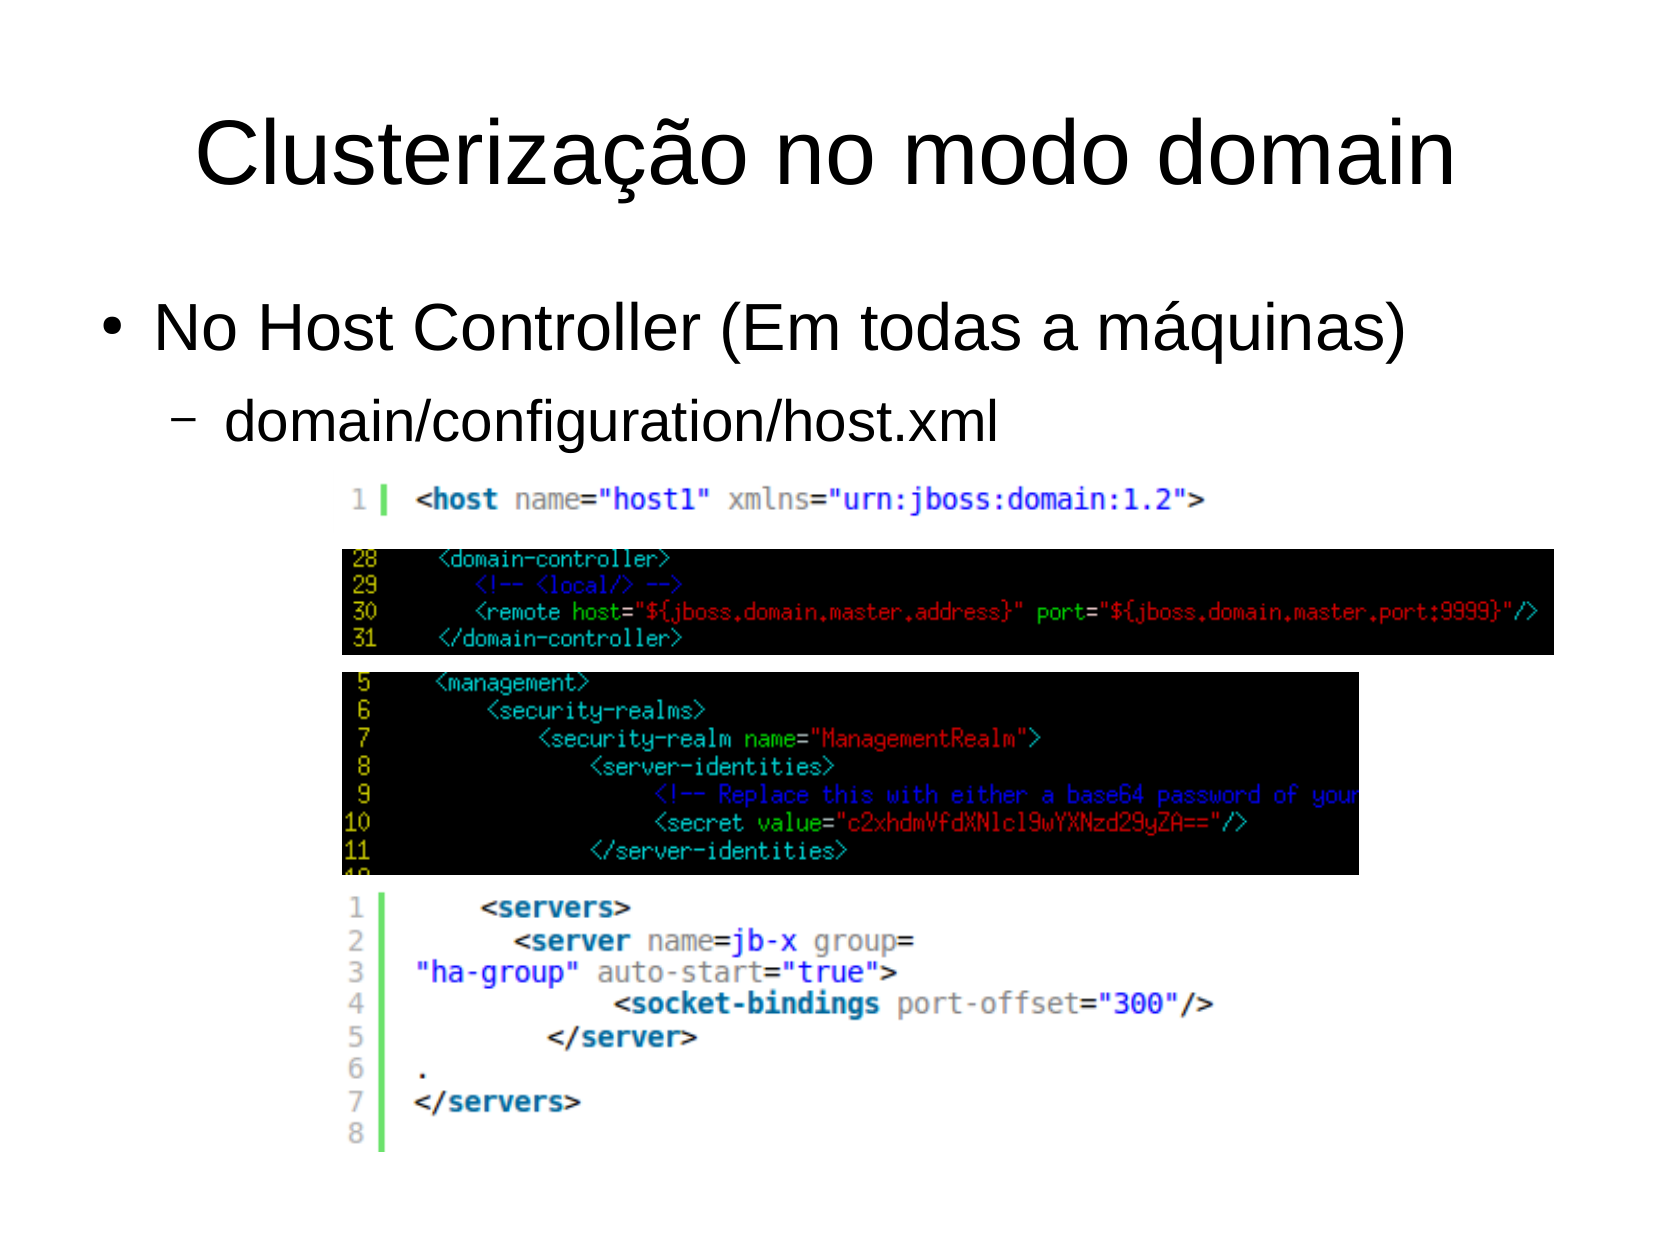

# Clusterização no modo domain
No Host Controller (Em todas a máquinas)
domain/configuration/host.xml